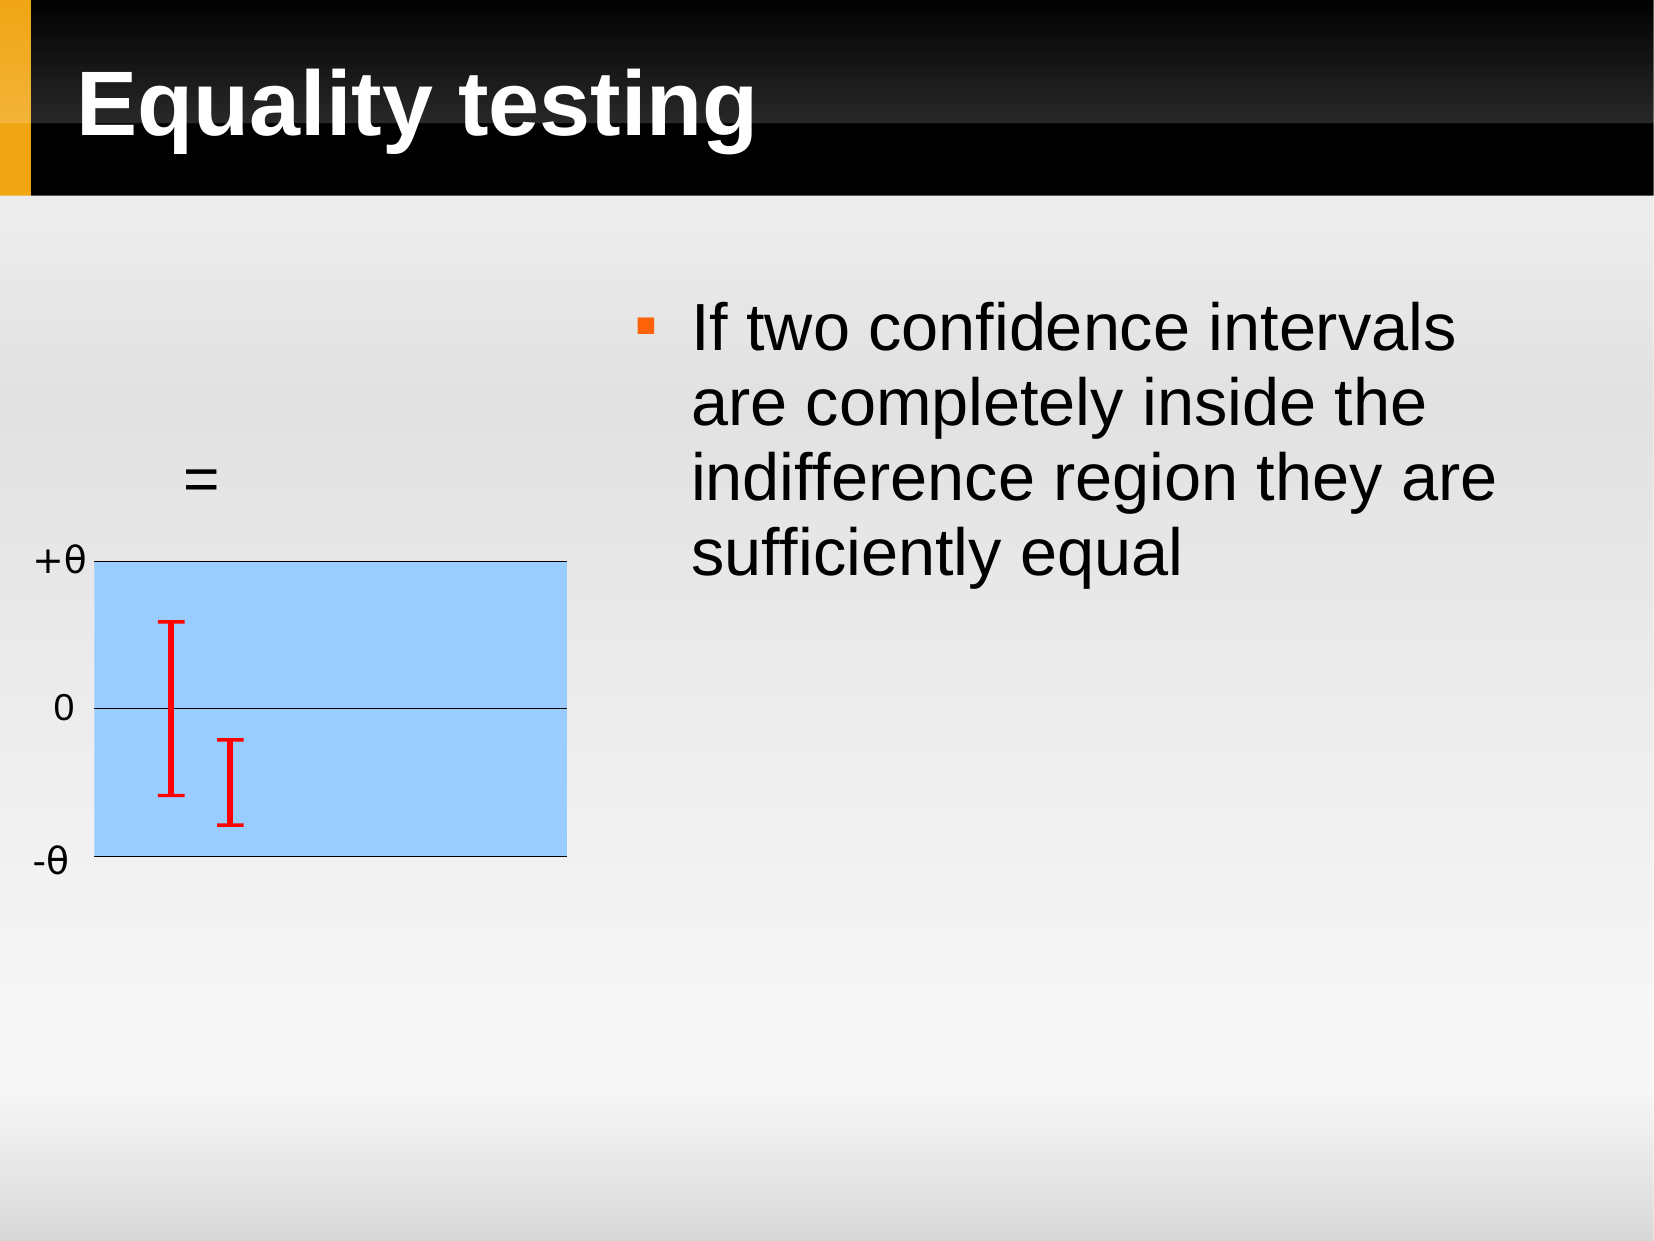

# Equality testing
If two confidence intervals are completely inside the indifference region they are sufficiently equal
=
+θ
 0
-θ